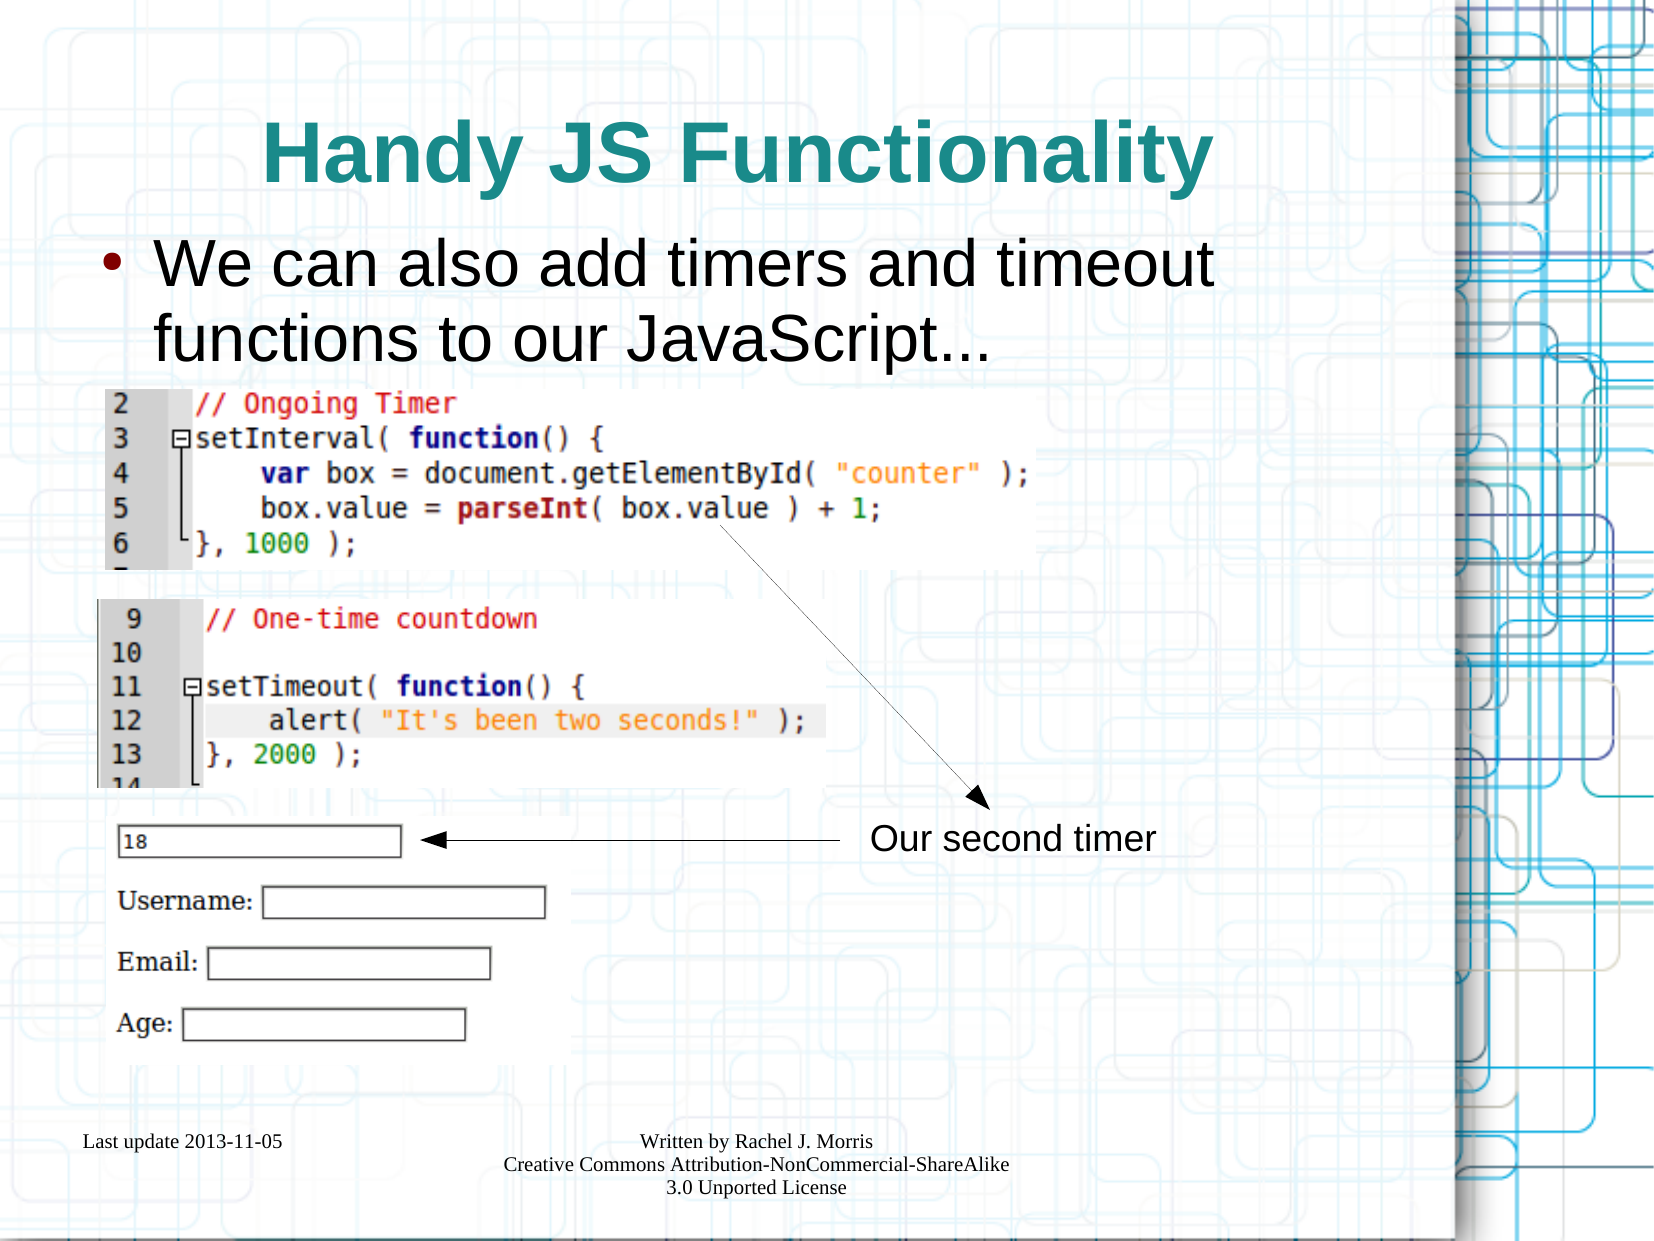

# Handy JS Functionality
We can also add timers and timeout functions to our JavaScript...
Our second timer